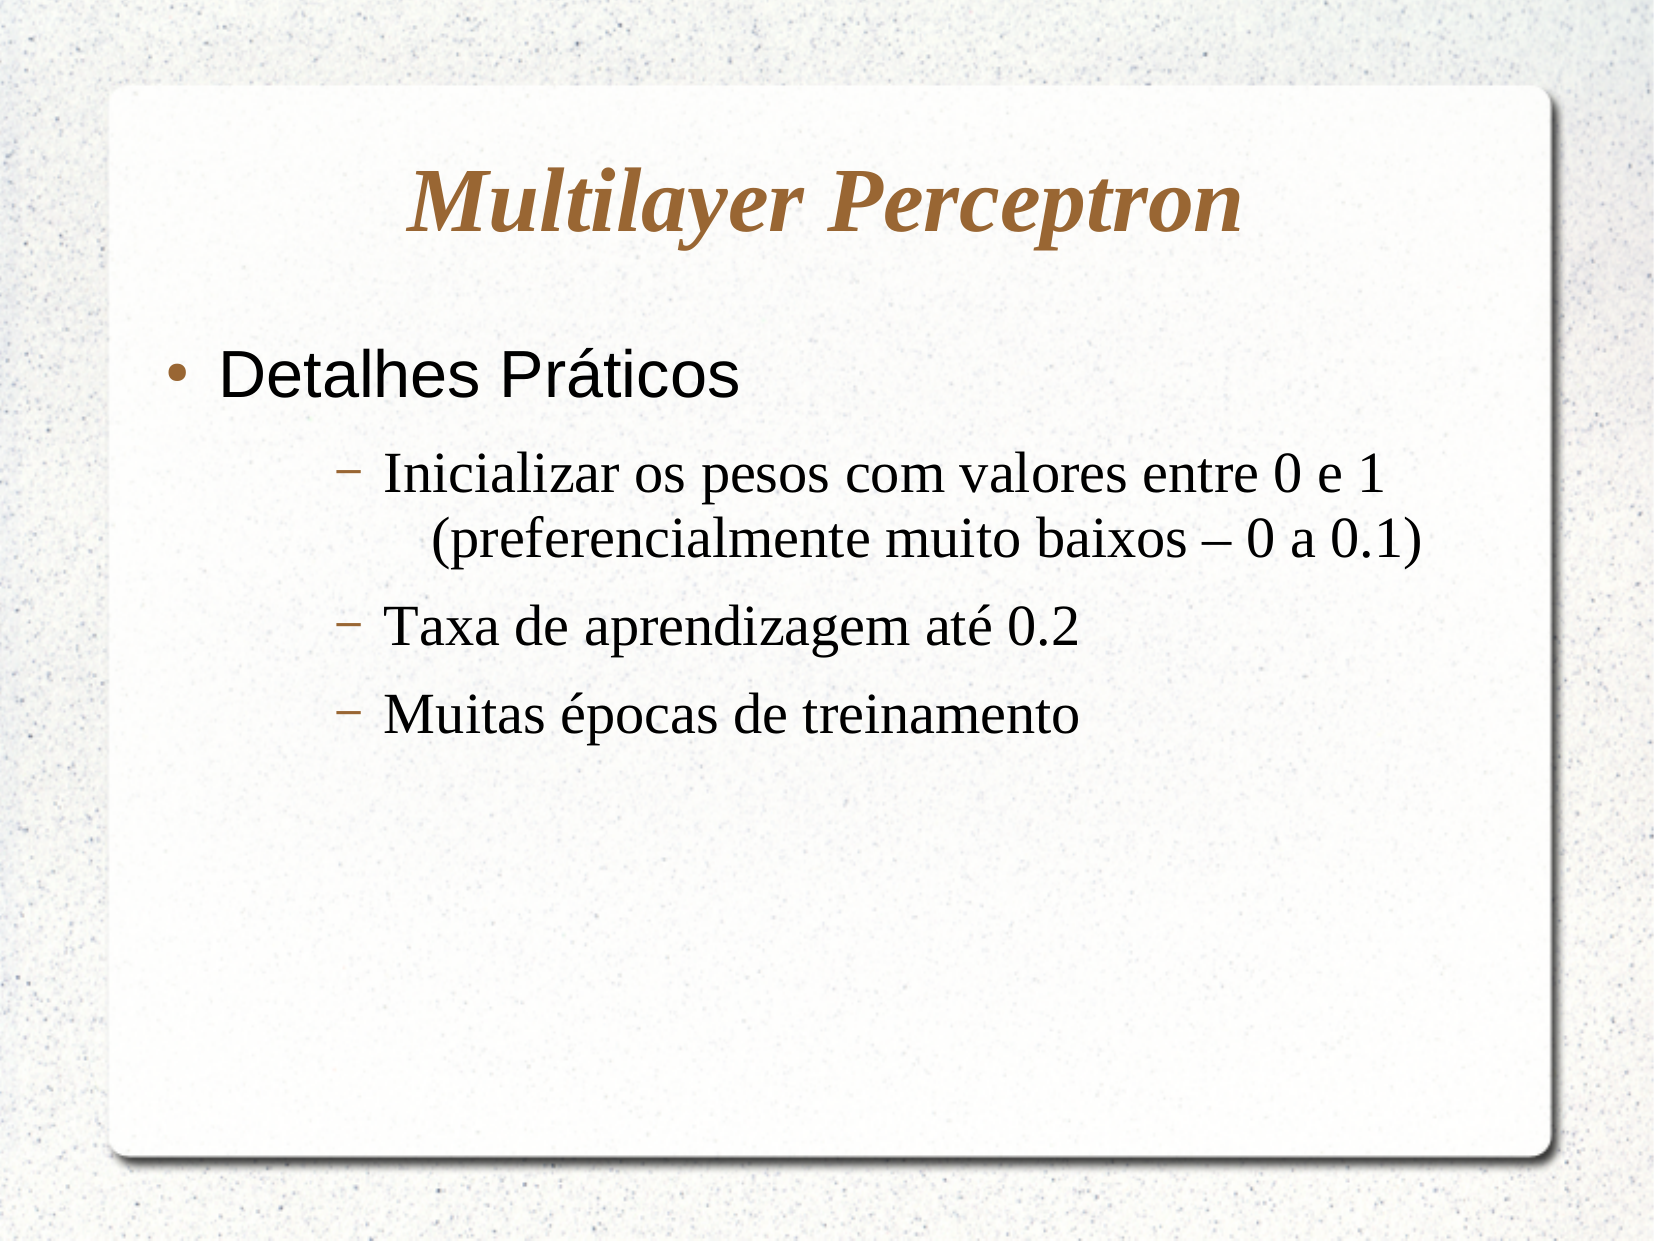

# Multilayer Perceptron
Detalhes Práticos
Inicializar os pesos com valores entre 0 e 1 (preferencialmente muito baixos – 0 a 0.1)
Taxa de aprendizagem até 0.2
Muitas épocas de treinamento